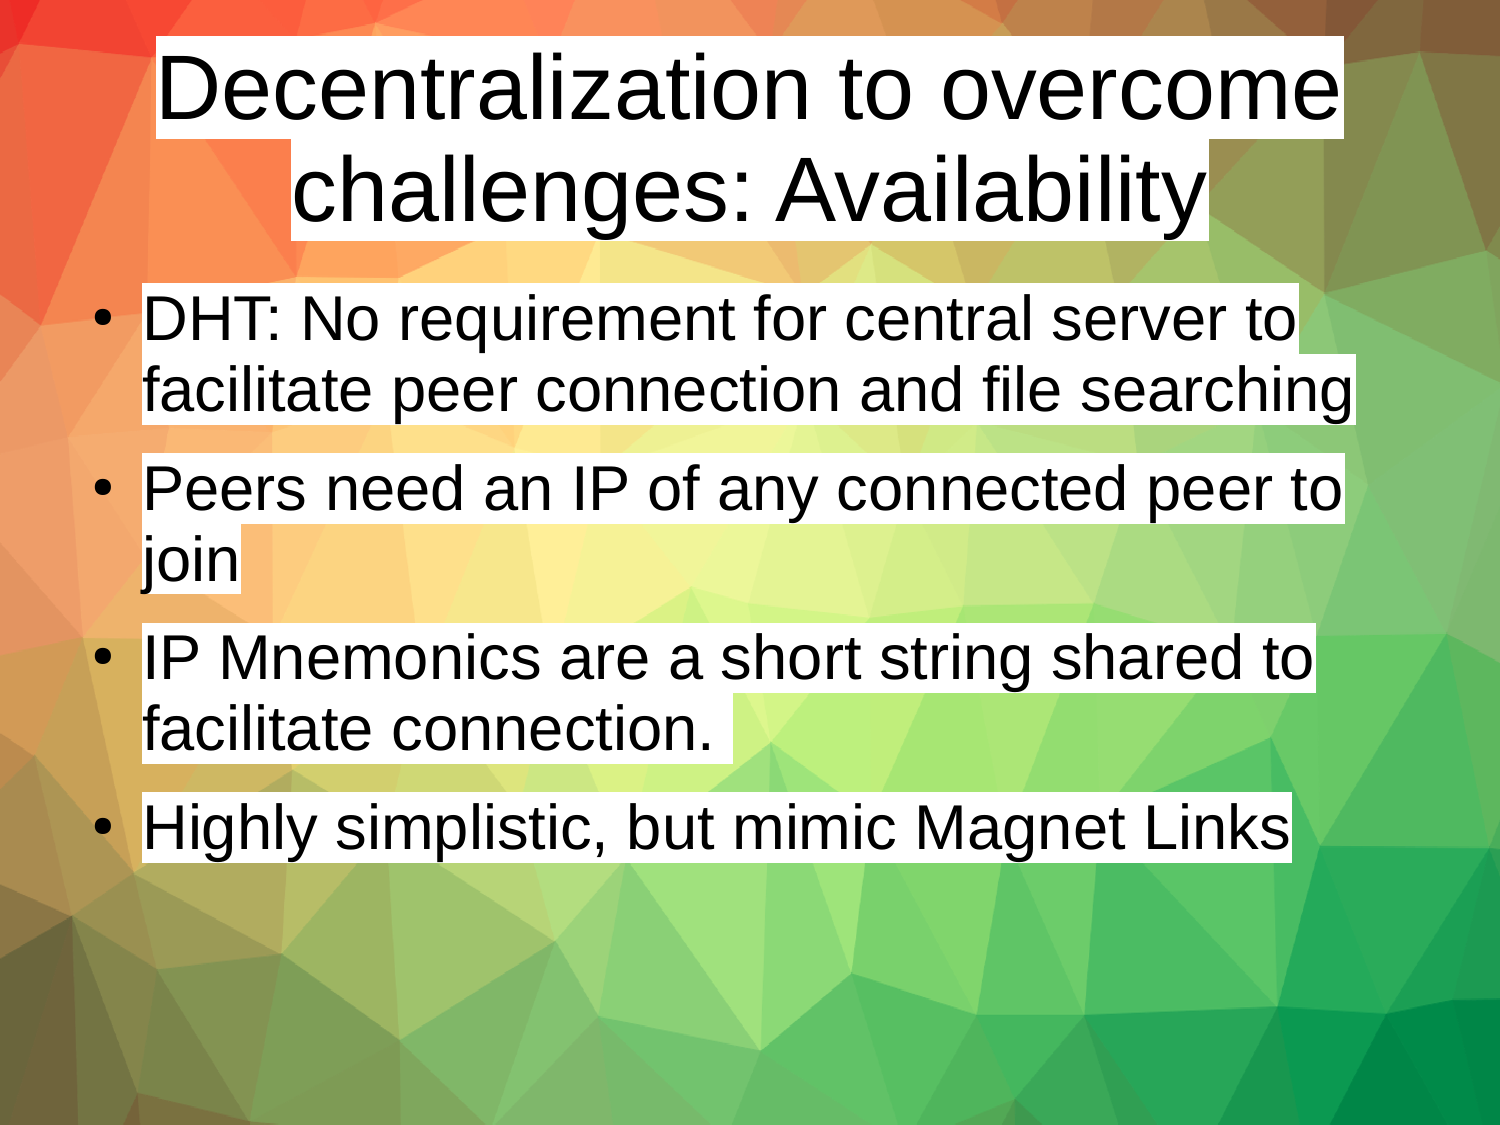

# Decentralization to overcome challenges: Availability
DHT: No requirement for central server to facilitate peer connection and file searching
Peers need an IP of any connected peer to join
IP Mnemonics are a short string shared to facilitate connection.
Highly simplistic, but mimic Magnet Links